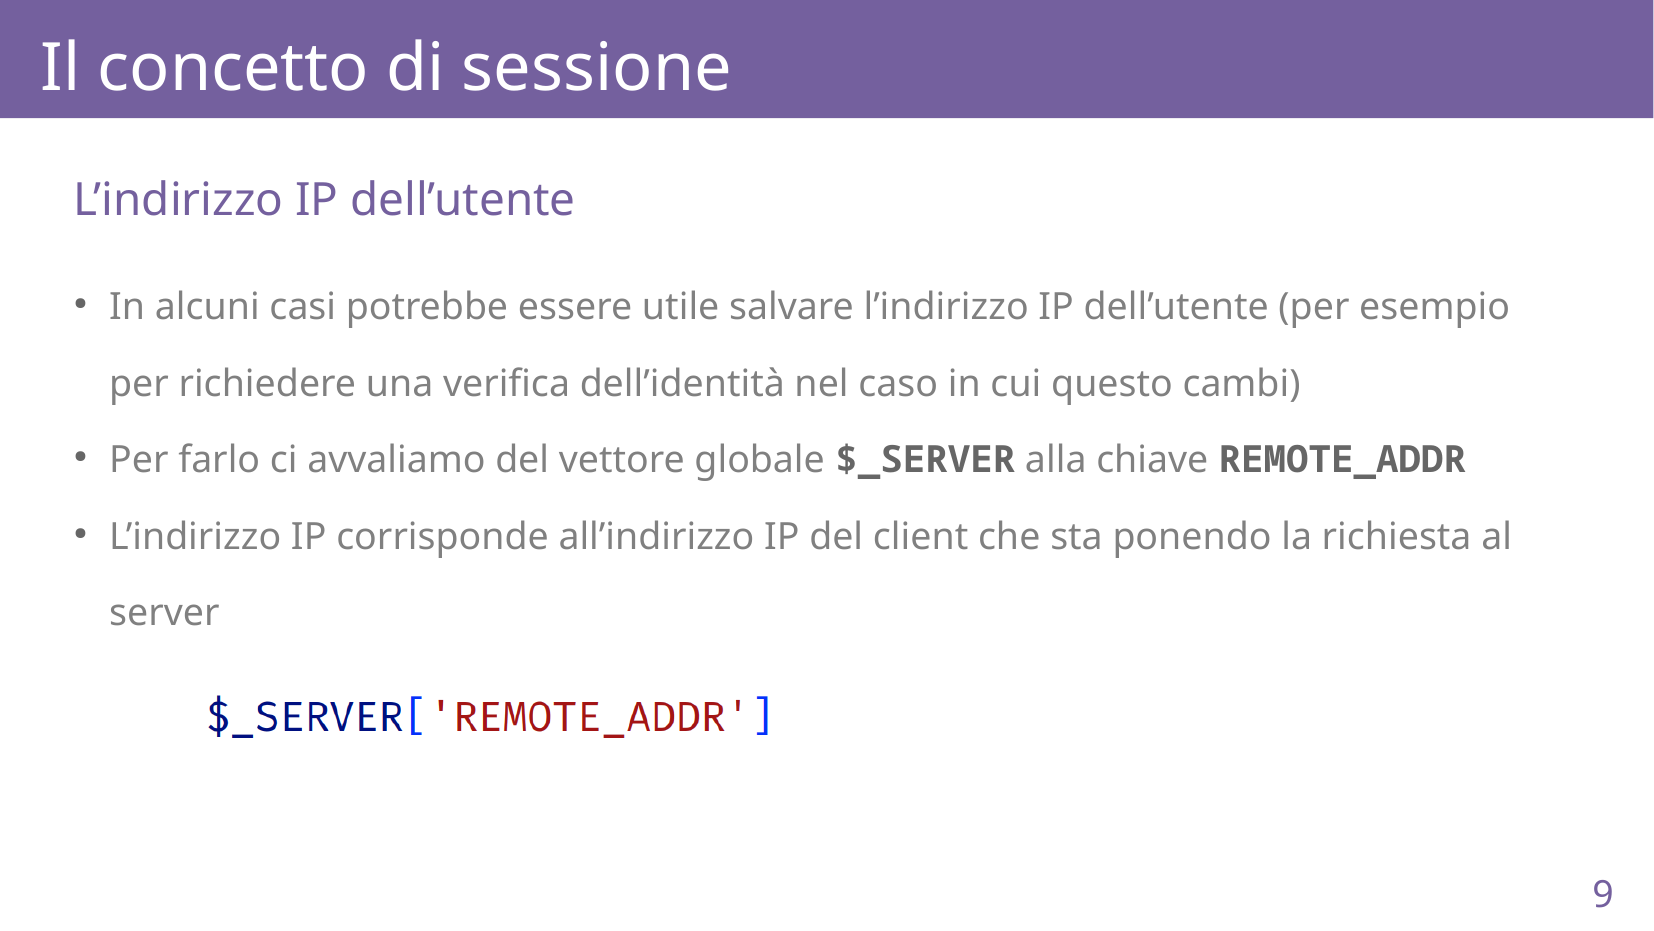

Il concetto di sessione
L’indirizzo IP dell’utente
In alcuni casi potrebbe essere utile salvare l’indirizzo IP dell’utente (per esempio
per richiedere una verifica dell’identità nel caso in cui questo cambi)
Per farlo ci avvaliamo del vettore globale $_SERVER alla chiave REMOTE_ADDR
L’indirizzo IP corrisponde all’indirizzo IP del client che sta ponendo la richiesta al
server